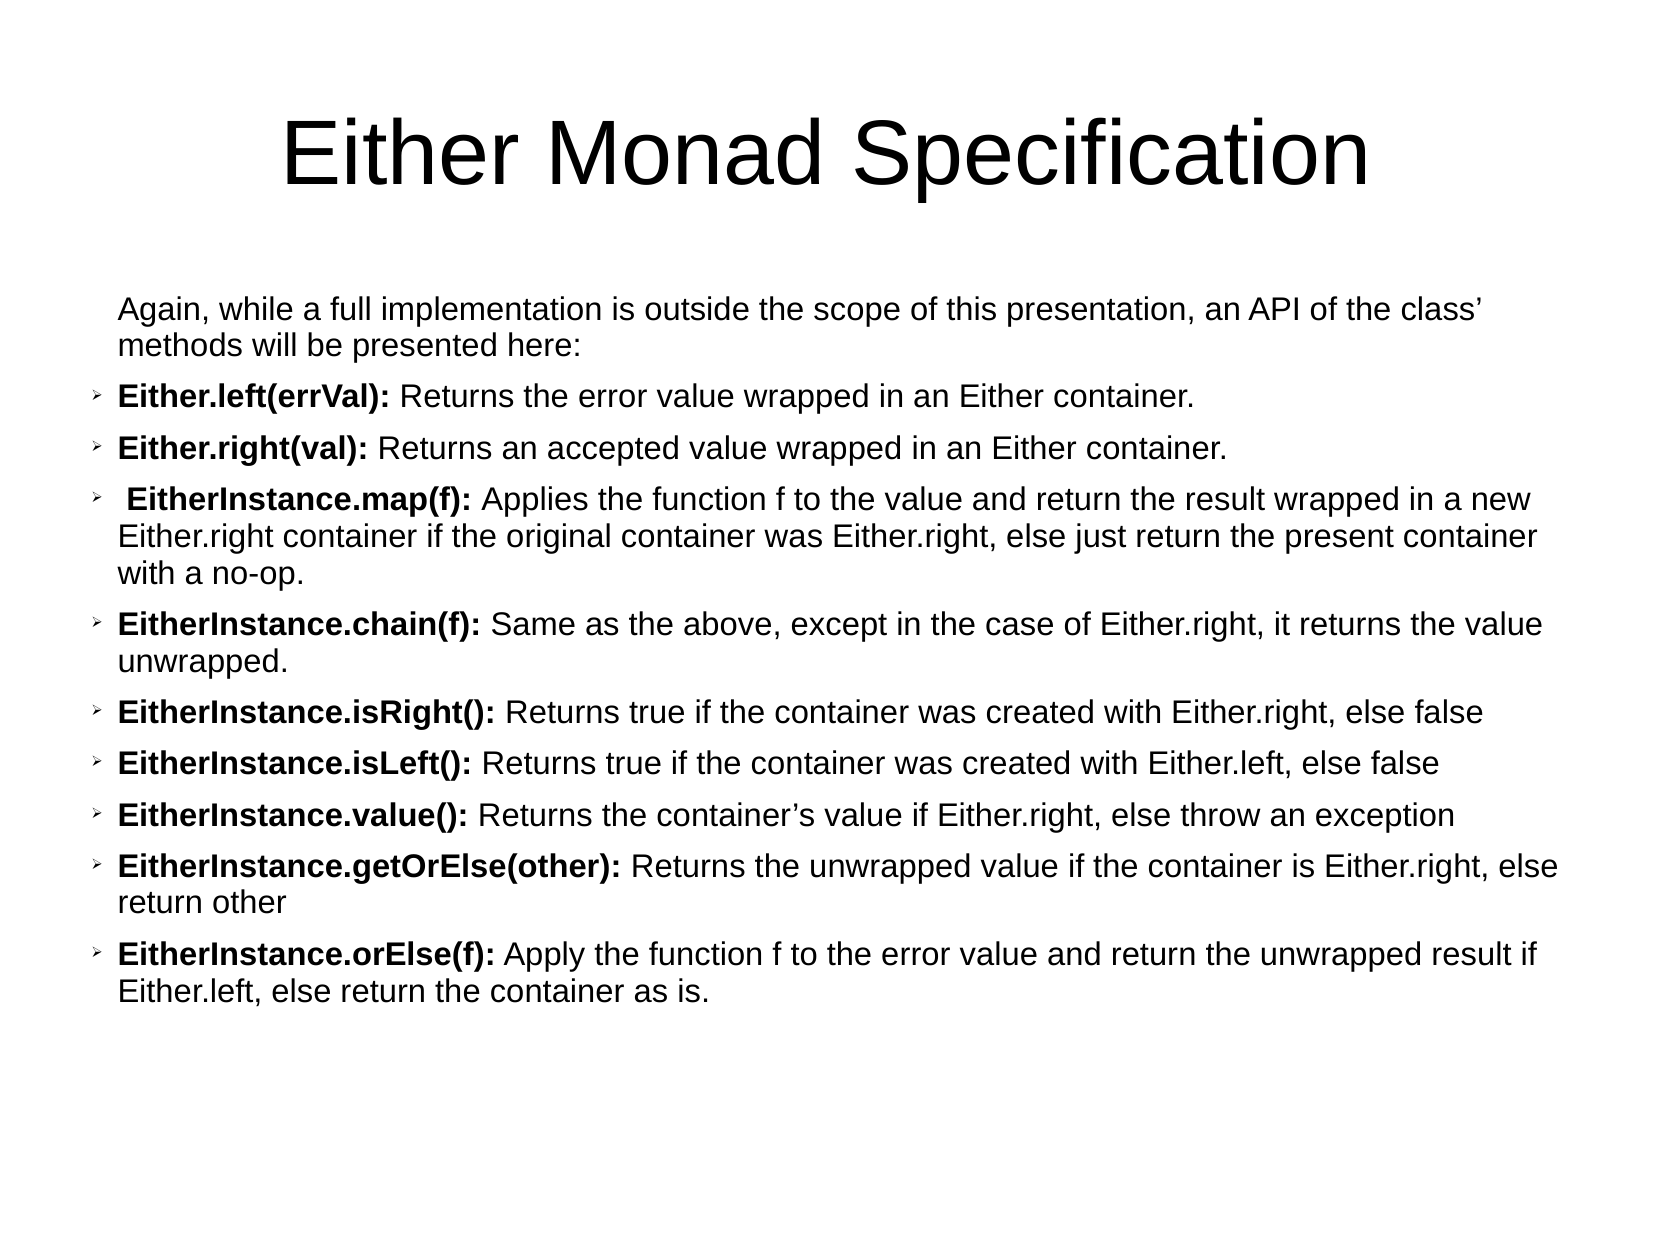

# Either Monad Specification
Again, while a full implementation is outside the scope of this presentation, an API of the class’ methods will be presented here:
Either.left(errVal): Returns the error value wrapped in an Either container.
Either.right(val): Returns an accepted value wrapped in an Either container.
 EitherInstance.map(f): Applies the function f to the value and return the result wrapped in a new Either.right container if the original container was Either.right, else just return the present container with a no-op.
EitherInstance.chain(f): Same as the above, except in the case of Either.right, it returns the value unwrapped.
EitherInstance.isRight(): Returns true if the container was created with Either.right, else false
EitherInstance.isLeft(): Returns true if the container was created with Either.left, else false
EitherInstance.value(): Returns the container’s value if Either.right, else throw an exception
EitherInstance.getOrElse(other): Returns the unwrapped value if the container is Either.right, else return other
EitherInstance.orElse(f): Apply the function f to the error value and return the unwrapped result if Either.left, else return the container as is.